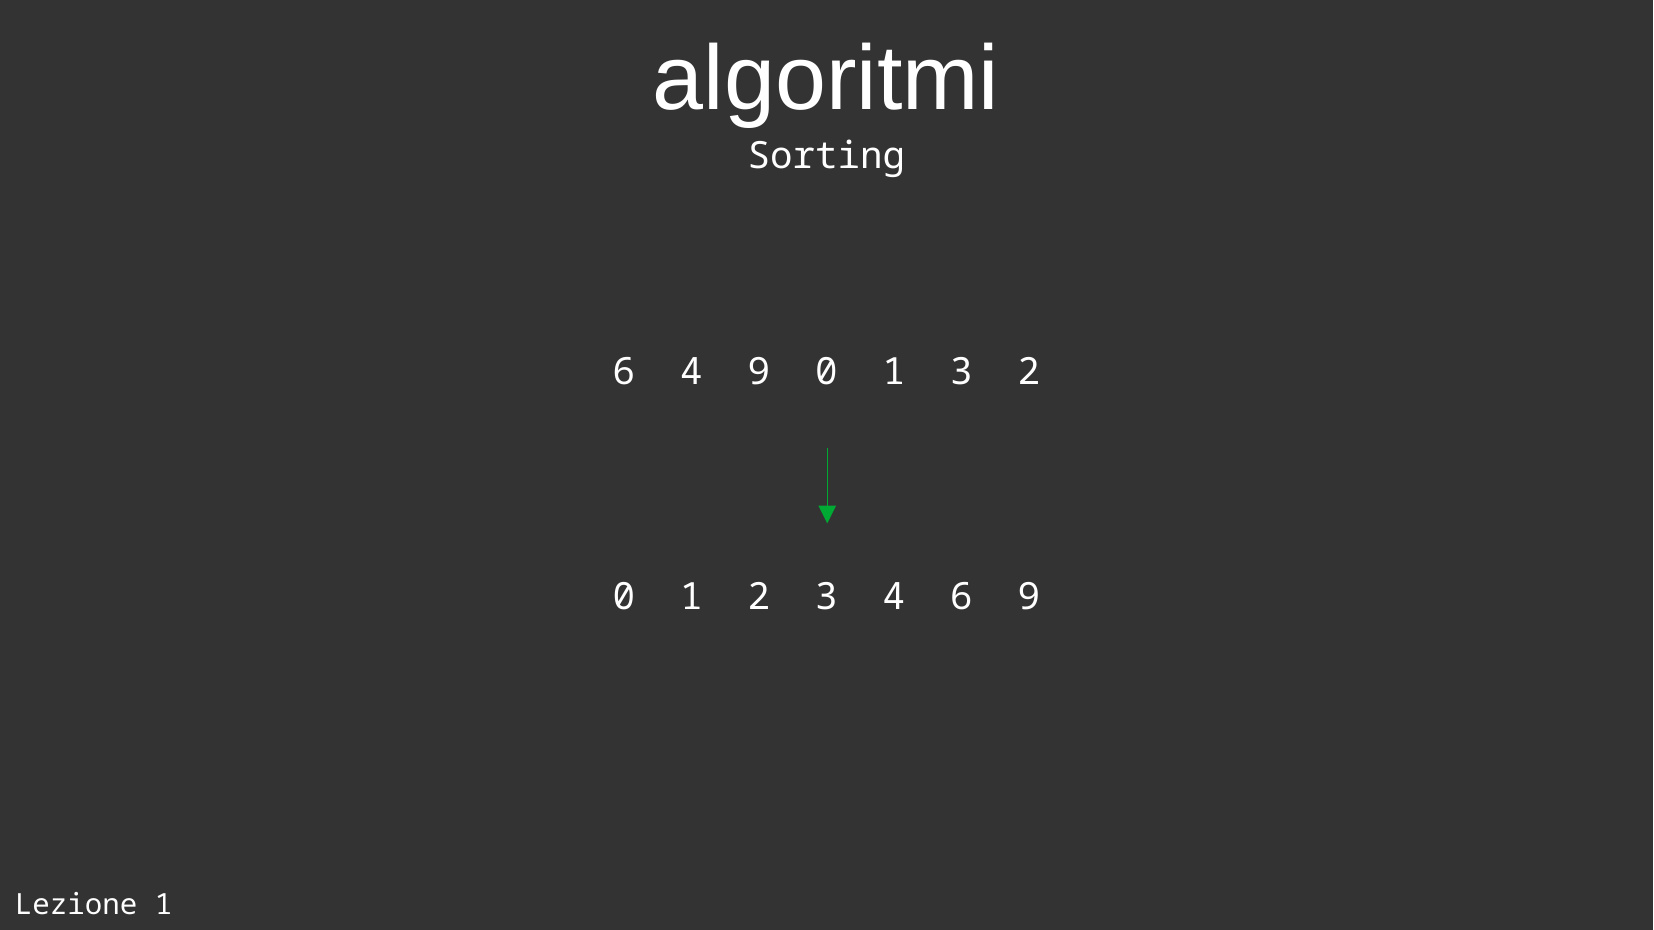

# algoritmi
Sorting
6 4 9 0 1 3 2
0 1 2 3 4 6 9
Lezione 1